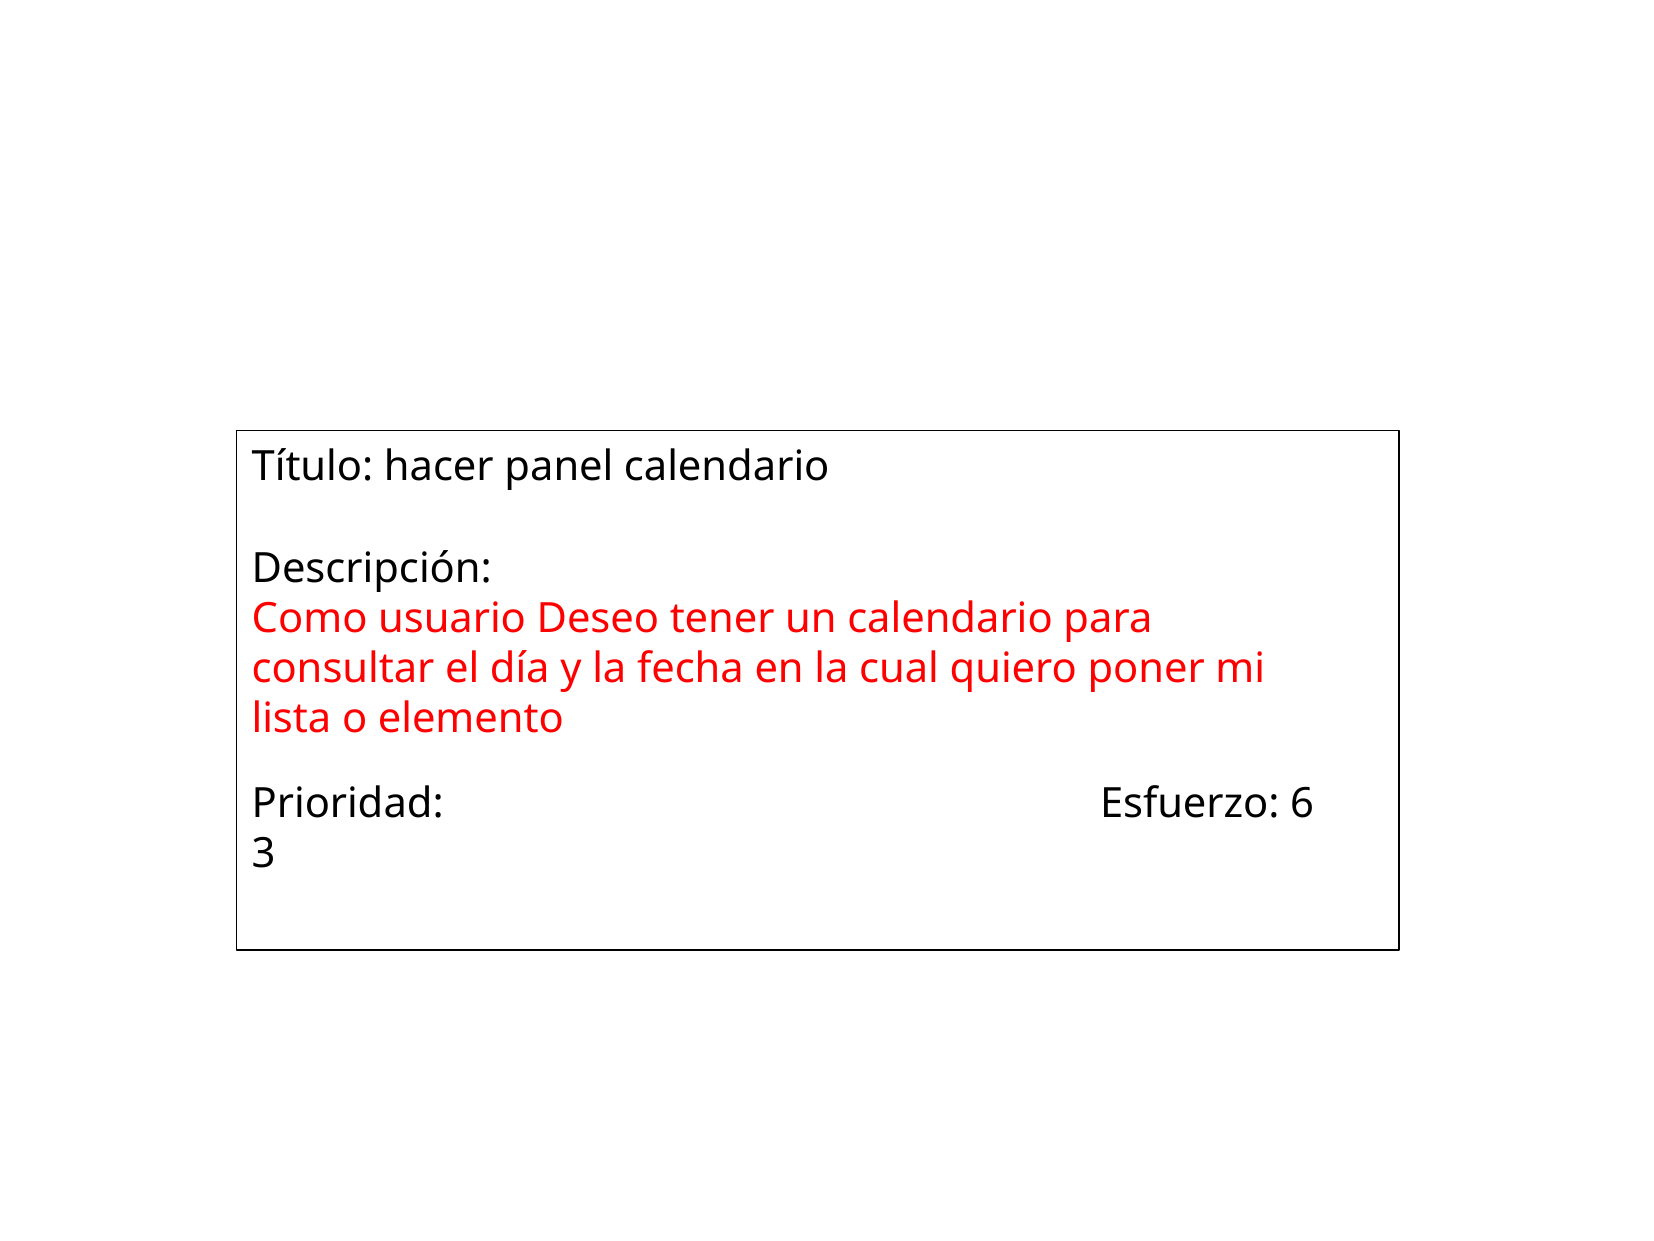

Título: hacer panel calendario
Descripción:
Como usuario Deseo tener un calendario para consultar el día y la fecha en la cual quiero poner mi lista o elemento
Prioridad: 3
Esfuerzo: 6